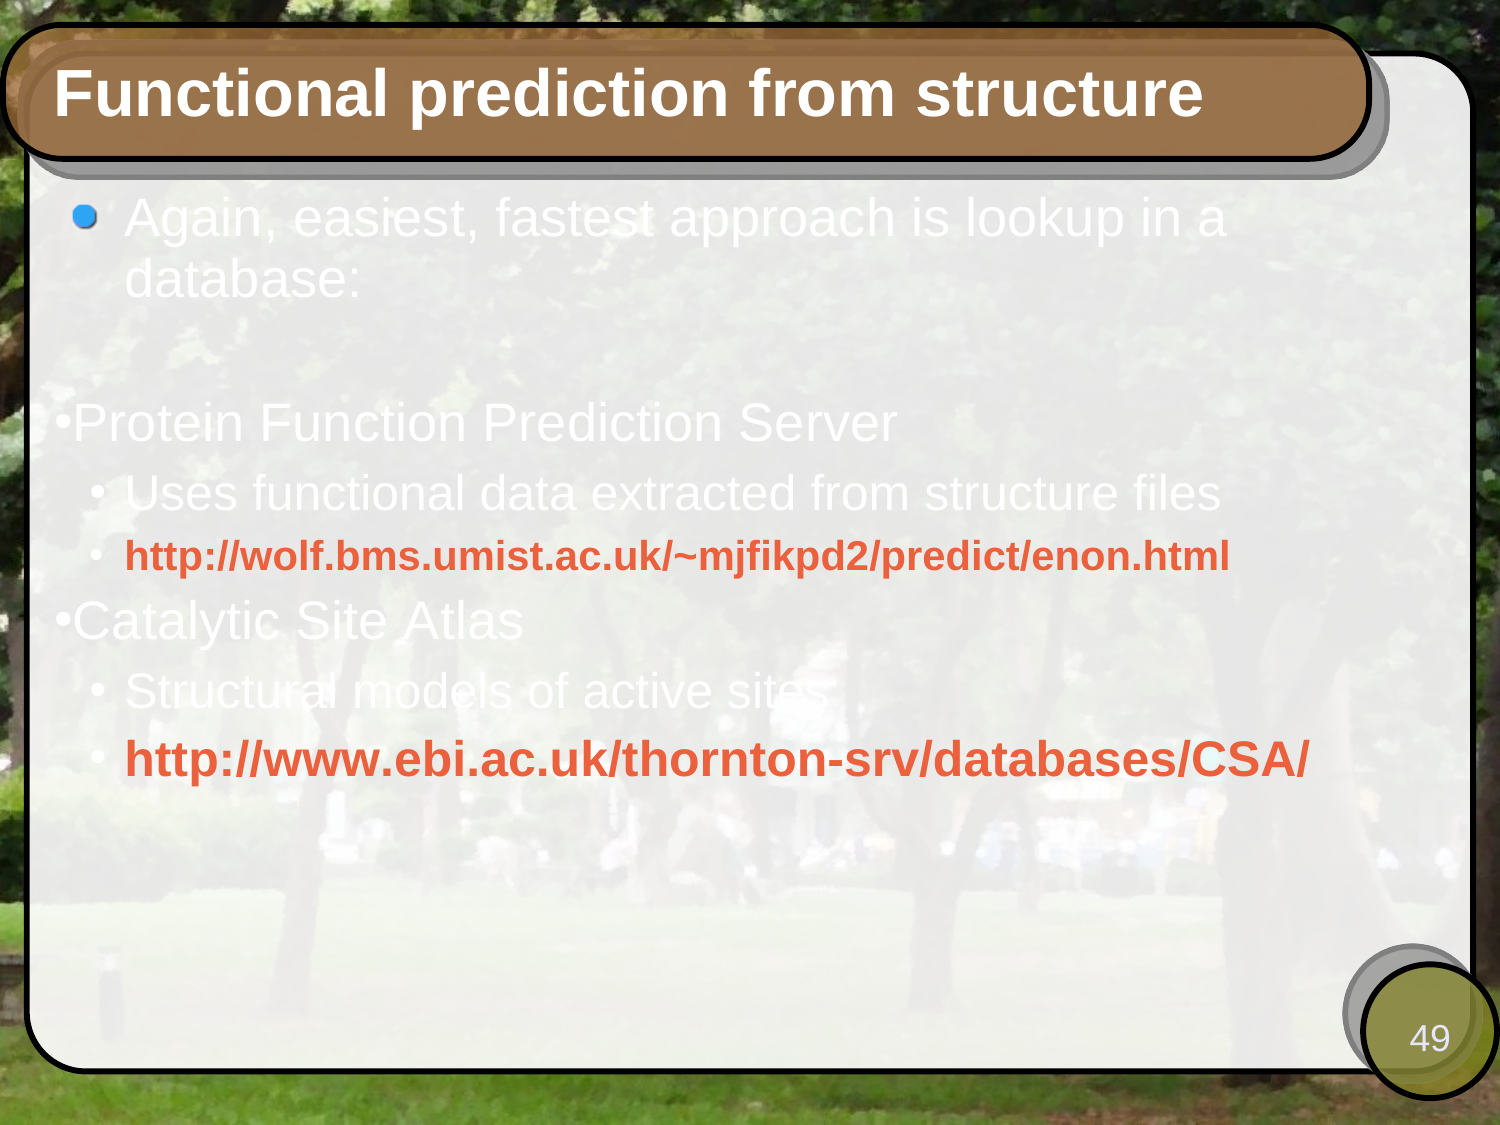

# Functional prediction from structure
Again, easiest, fastest approach is lookup in a database:
Protein Function Prediction Server
Uses functional data extracted from structure files
http://wolf.bms.umist.ac.uk/~mjfikpd2/predict/enon.html
Catalytic Site Atlas
Structural models of active sites
http://www.ebi.ac.uk/thornton-srv/databases/CSA/
49